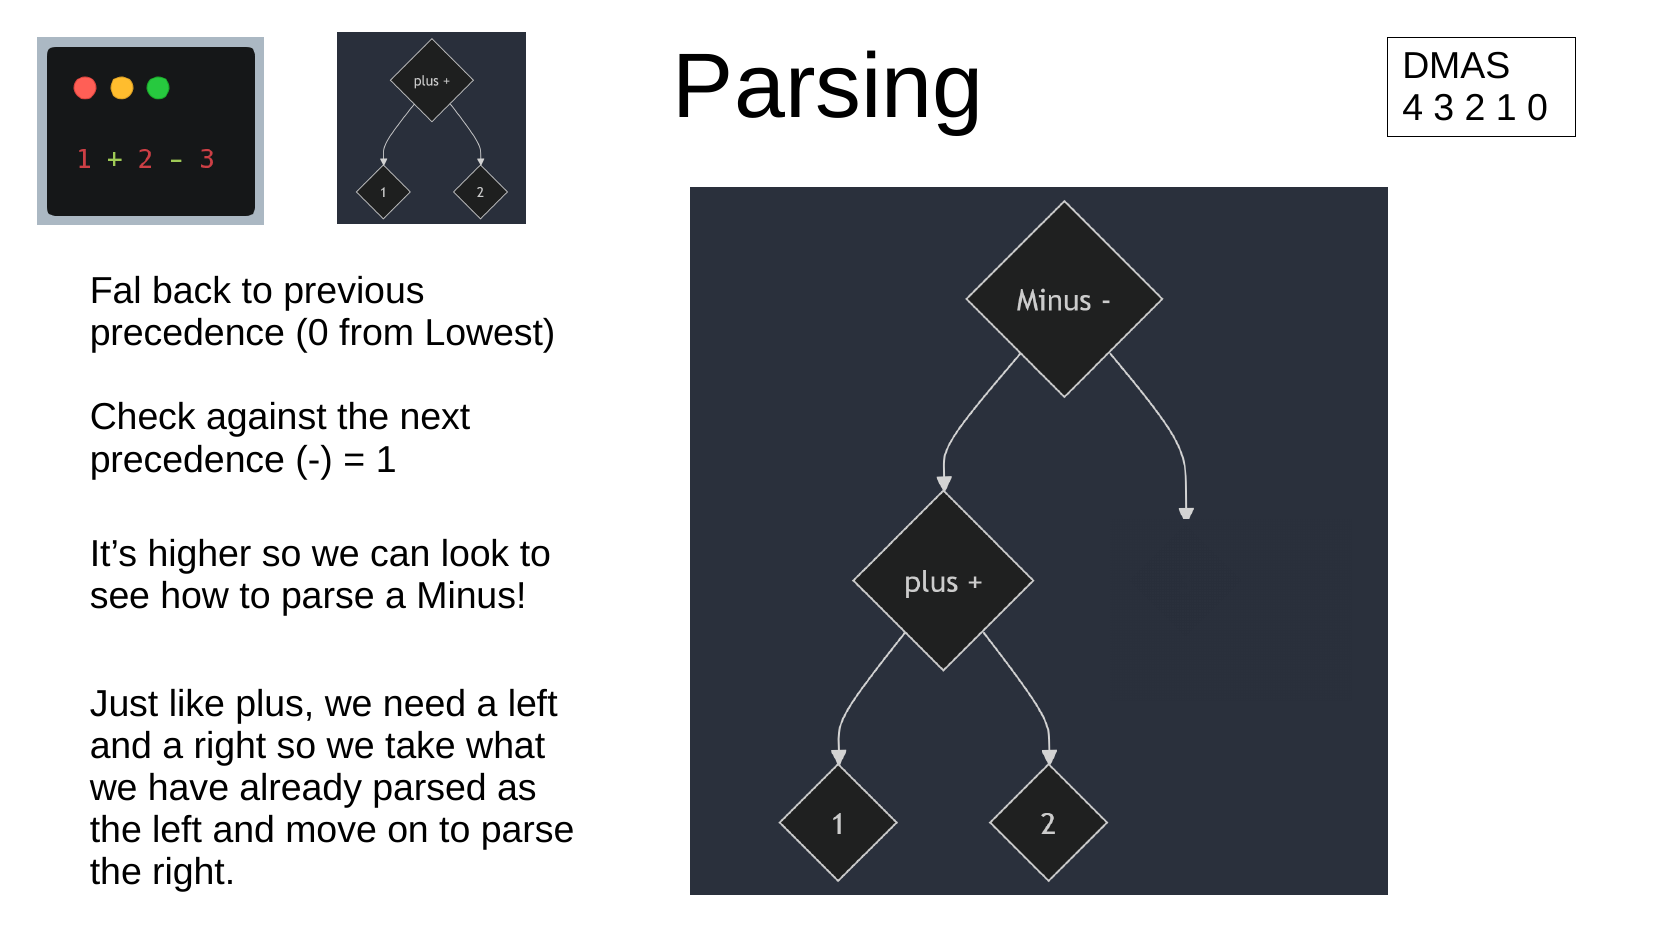

# Parsing
DMAS
4 3 2 1 0
Fal back to previous precedence (0 from Lowest)
Check against the next precedence (-) = 1
It’s higher so we can look to see how to parse a Minus!
Just like plus, we need a left and a right so we take what we have already parsed as the left and move on to parse the right.